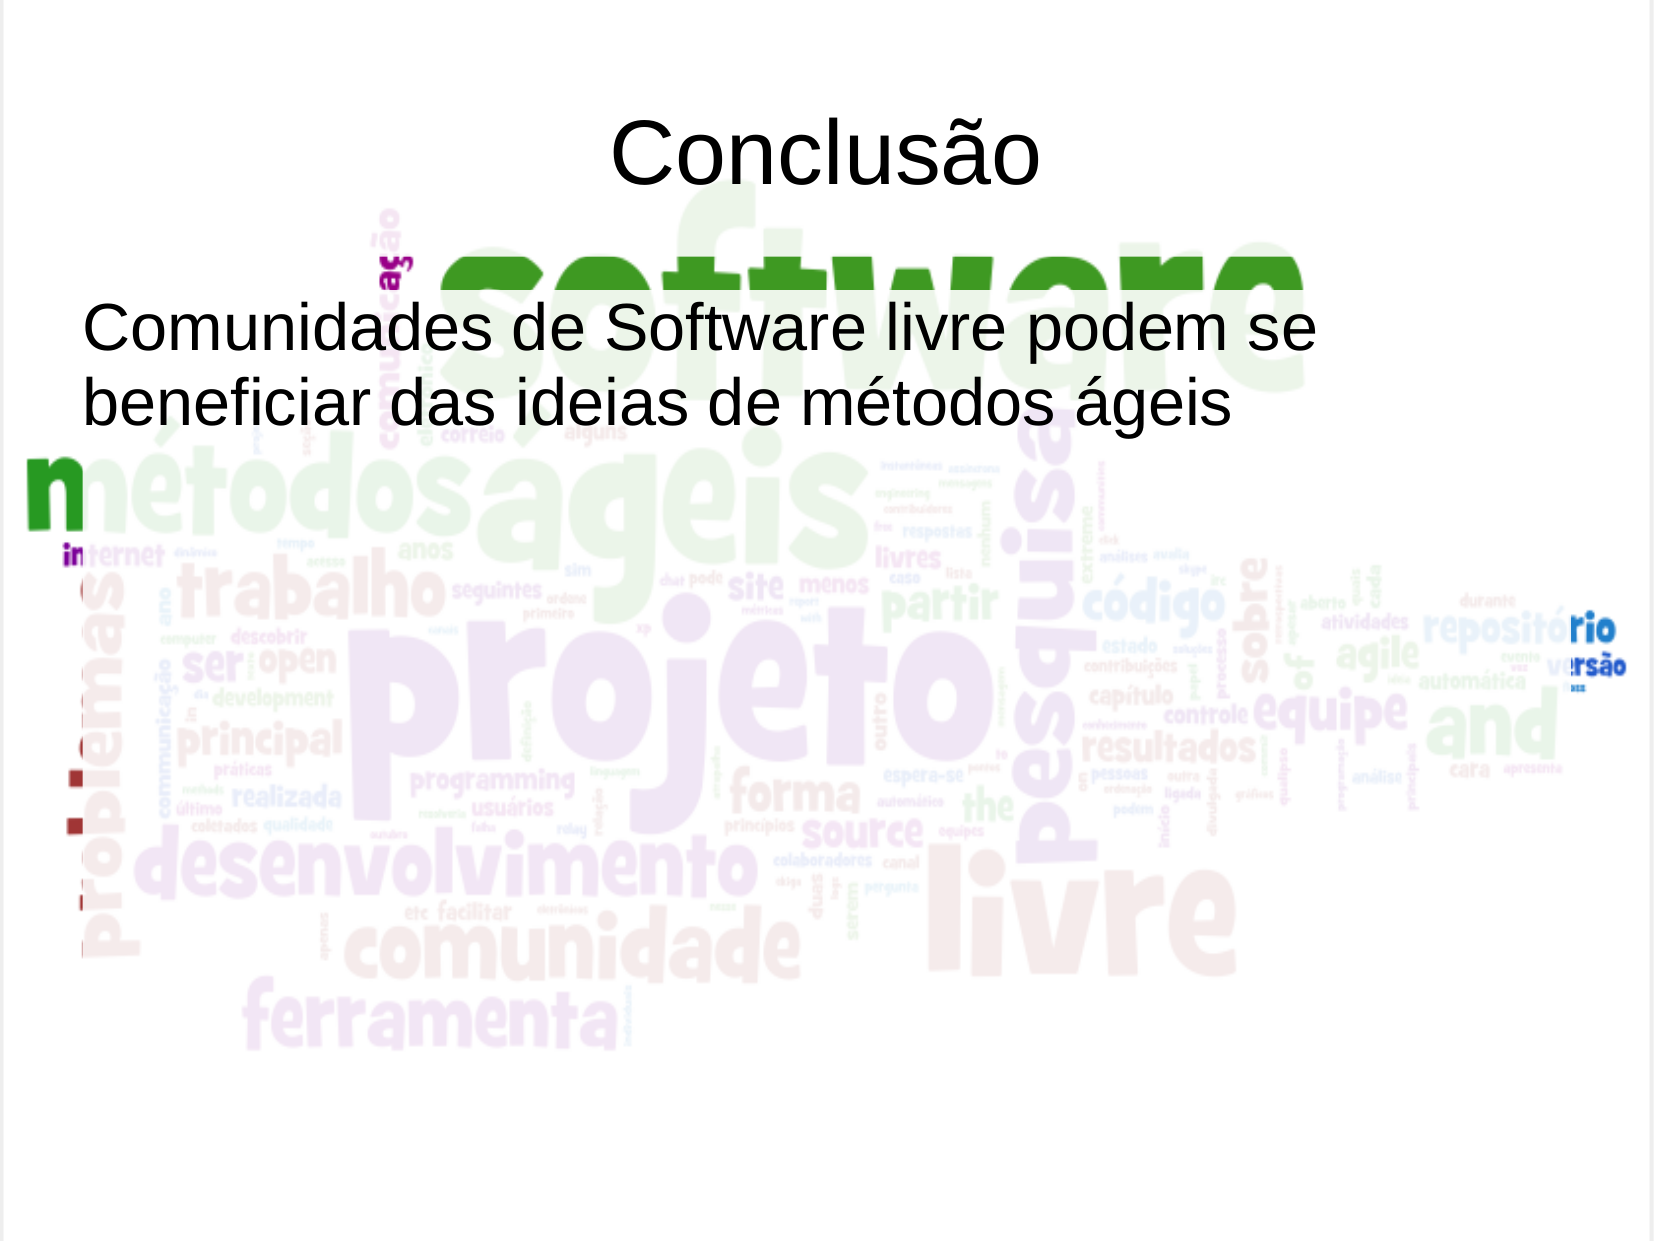

# Conclusão
Comunidades de Software livre podem se beneficiar das ideias de métodos ágeis